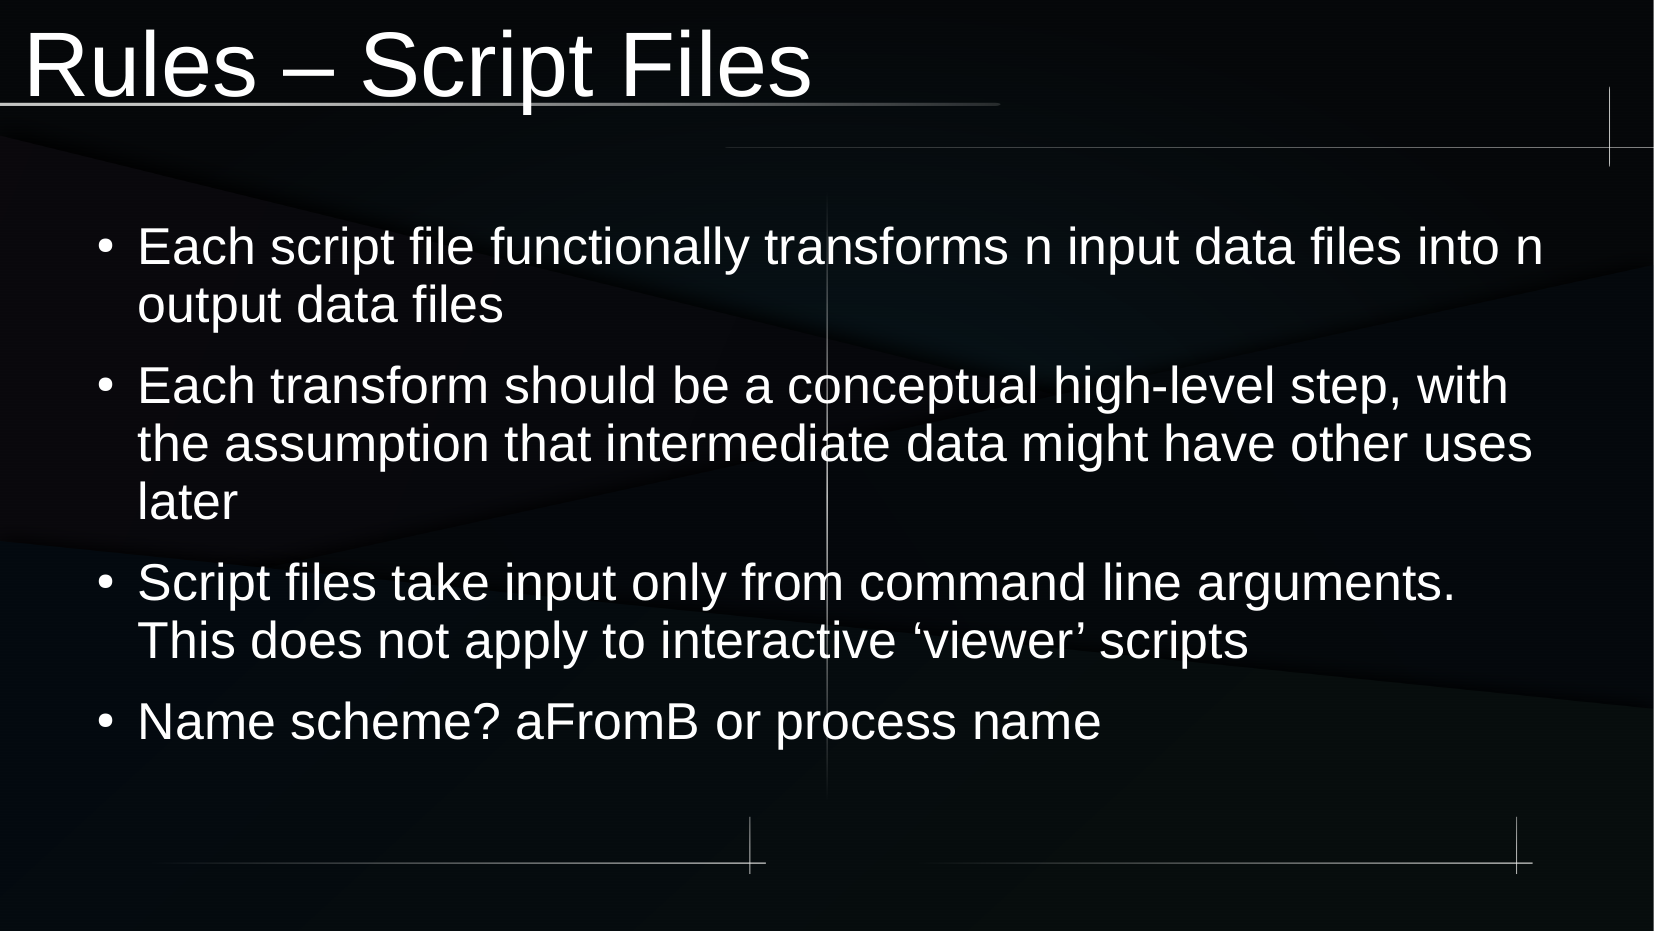

# Rules – Script Files
Each script file functionally transforms n input data files into n output data files
Each transform should be a conceptual high-level step, with the assumption that intermediate data might have other uses later
Script files take input only from command line arguments. This does not apply to interactive ‘viewer’ scripts
Name scheme? aFromB or process name